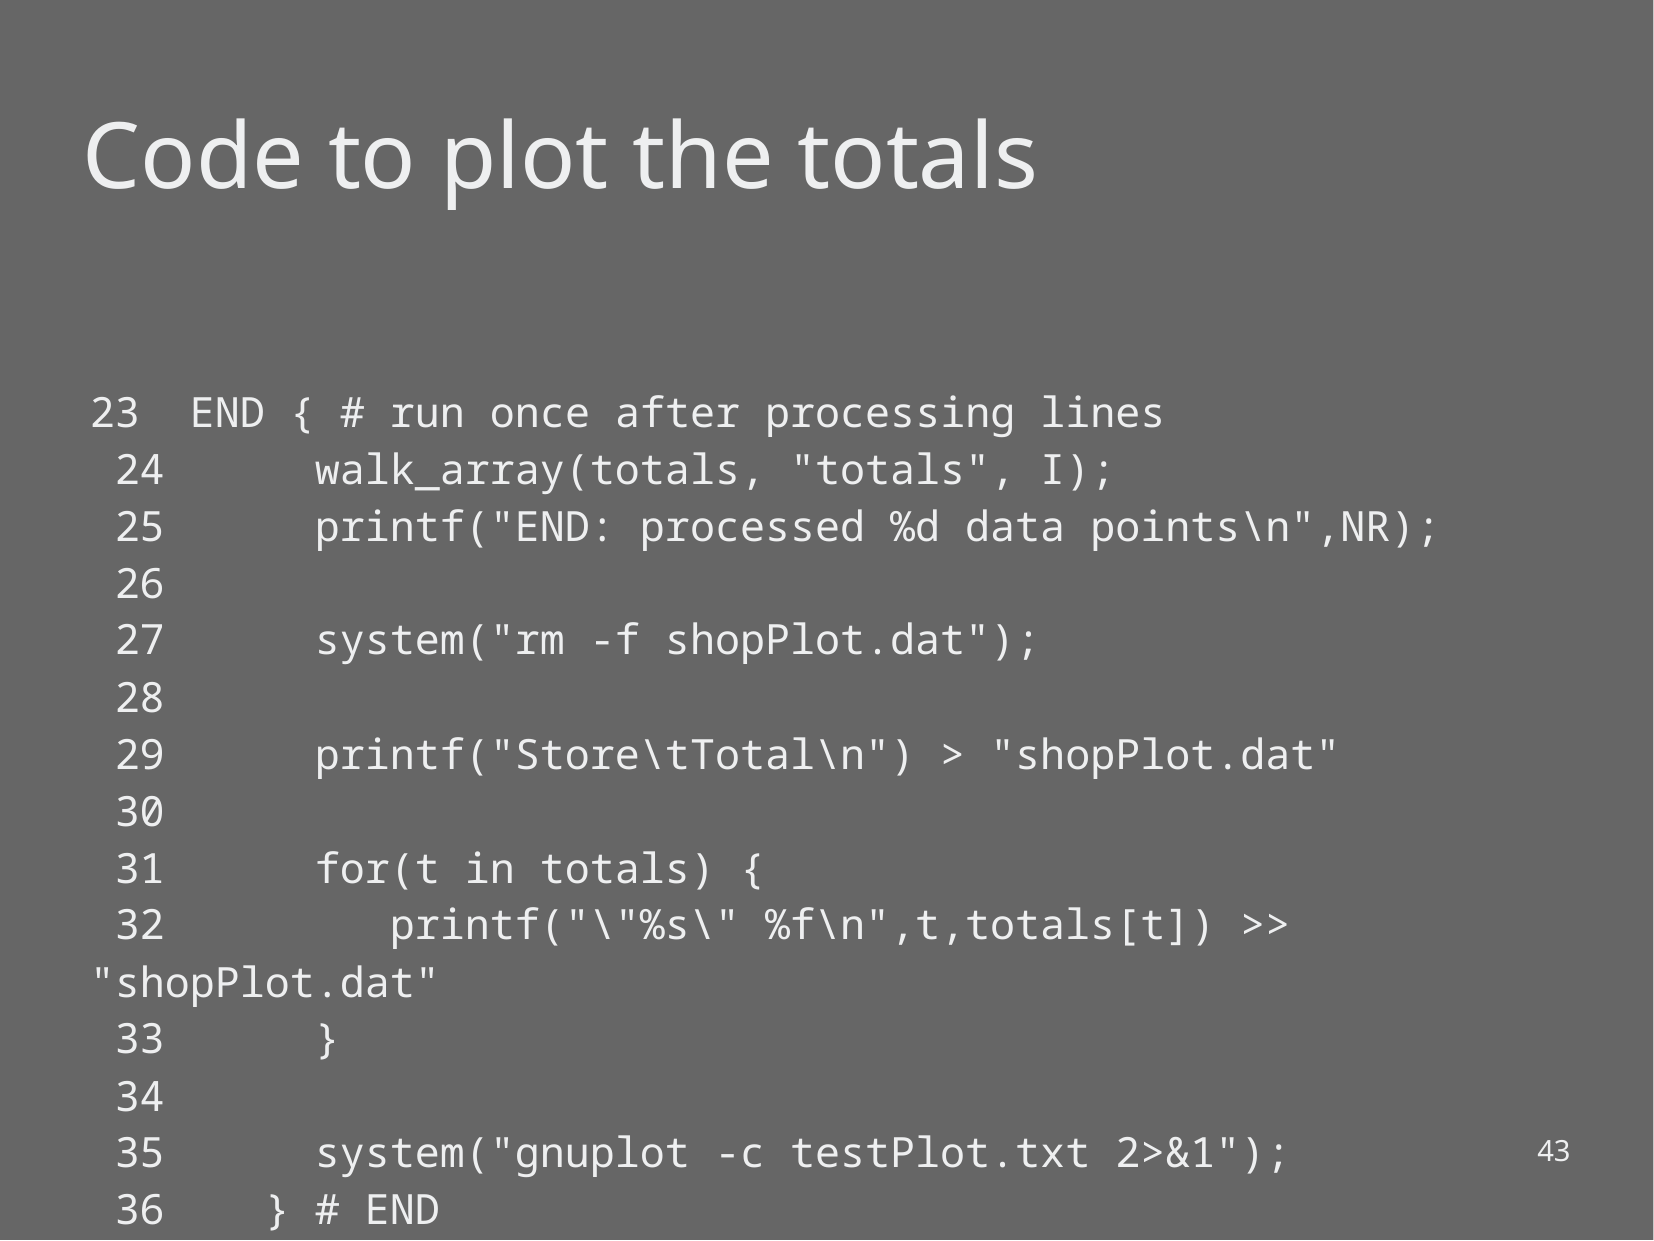

# Code to plot the totals
23	 END { # run once after processing lines
 24	 	walk_array(totals, "totals", I);
 25	 	printf("END: processed %d data points\n",NR);
 26
 27		system("rm -f shopPlot.dat");
 28
 29		printf("Store\tTotal\n") > "shopPlot.dat"
 30
 31		for(t in totals) {
 32			printf("\"%s\" %f\n",t,totals[t]) >> "shopPlot.dat"
 33		}
 34
 35		system("gnuplot -c testPlot.txt 2>&1");
 36	 } # END
43